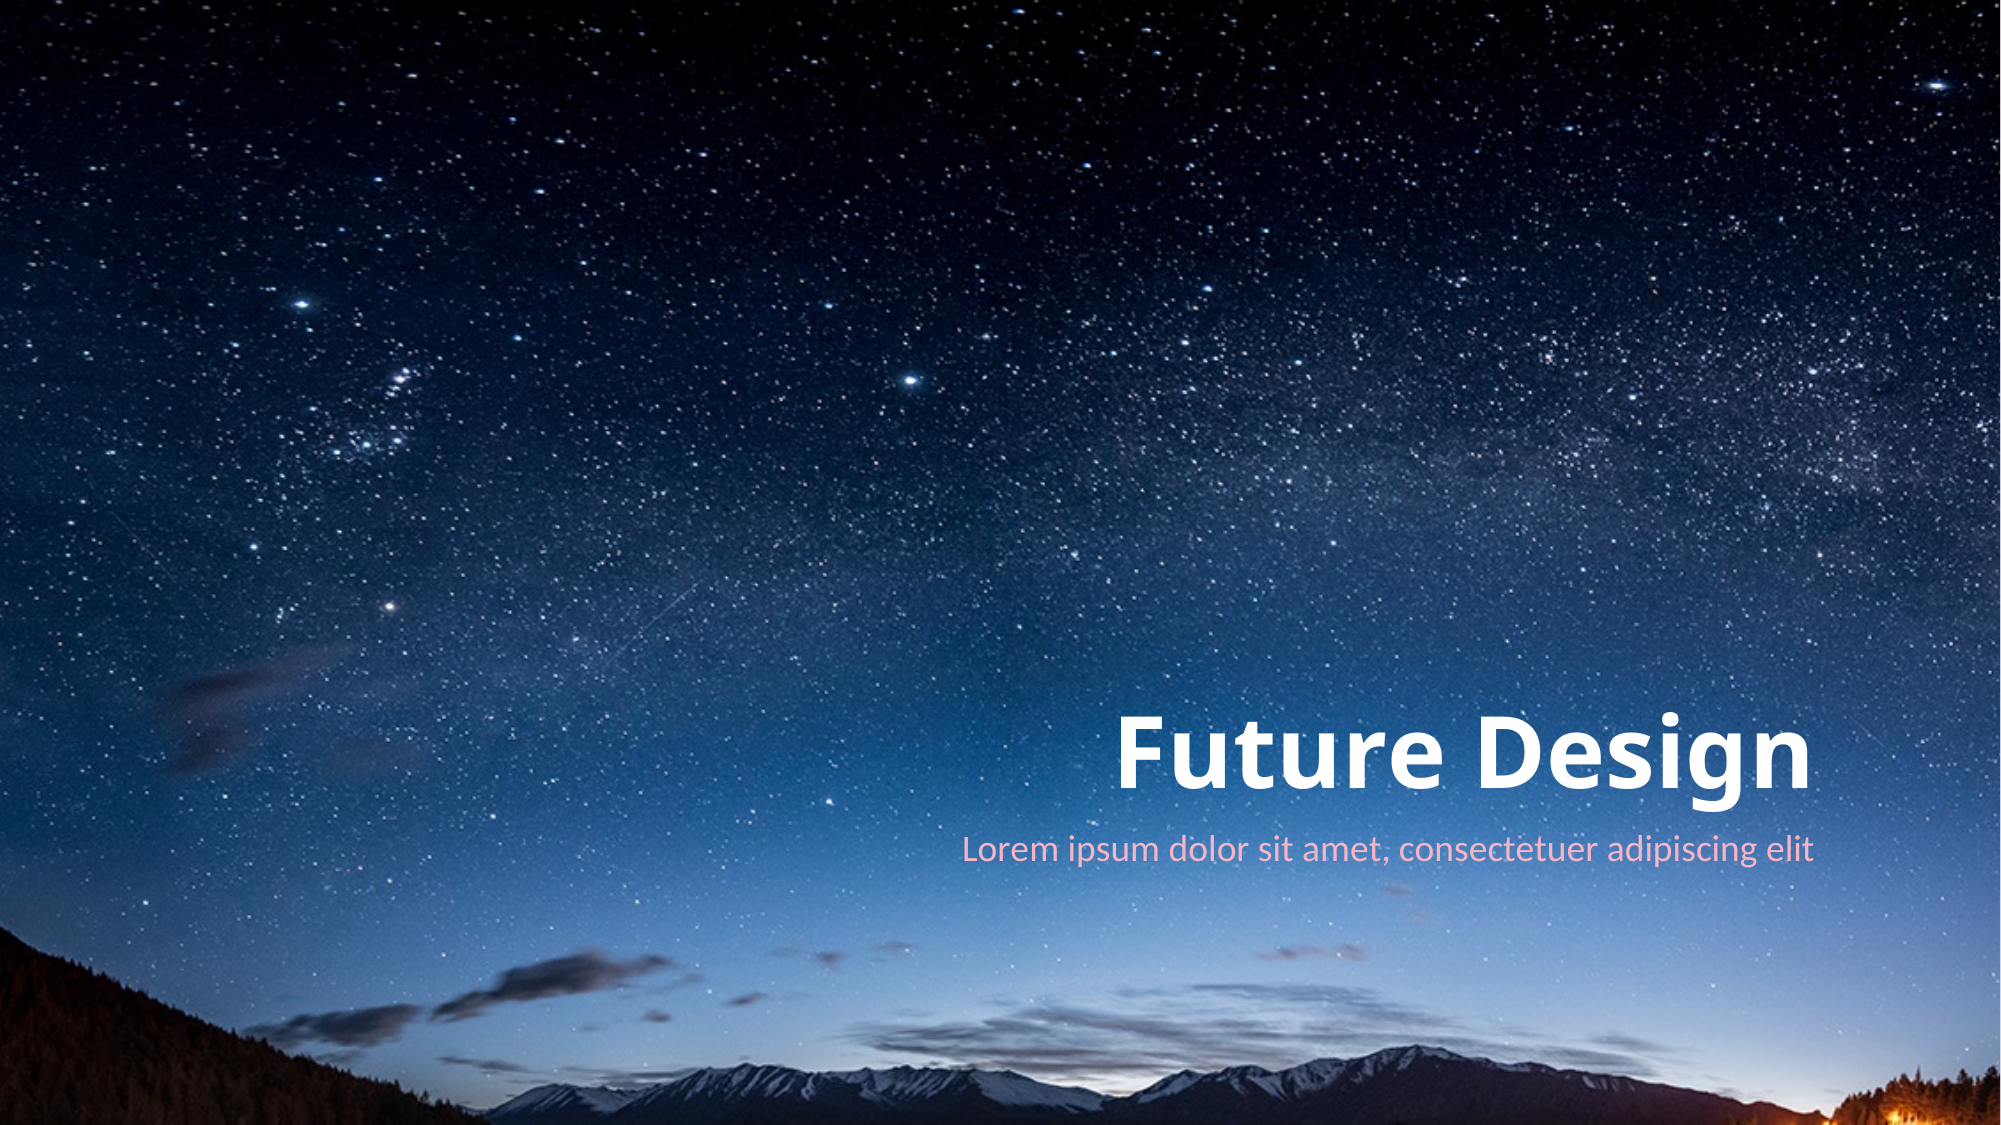

# Future Design
Lorem ipsum dolor sit amet, consectetuer adipiscing elit